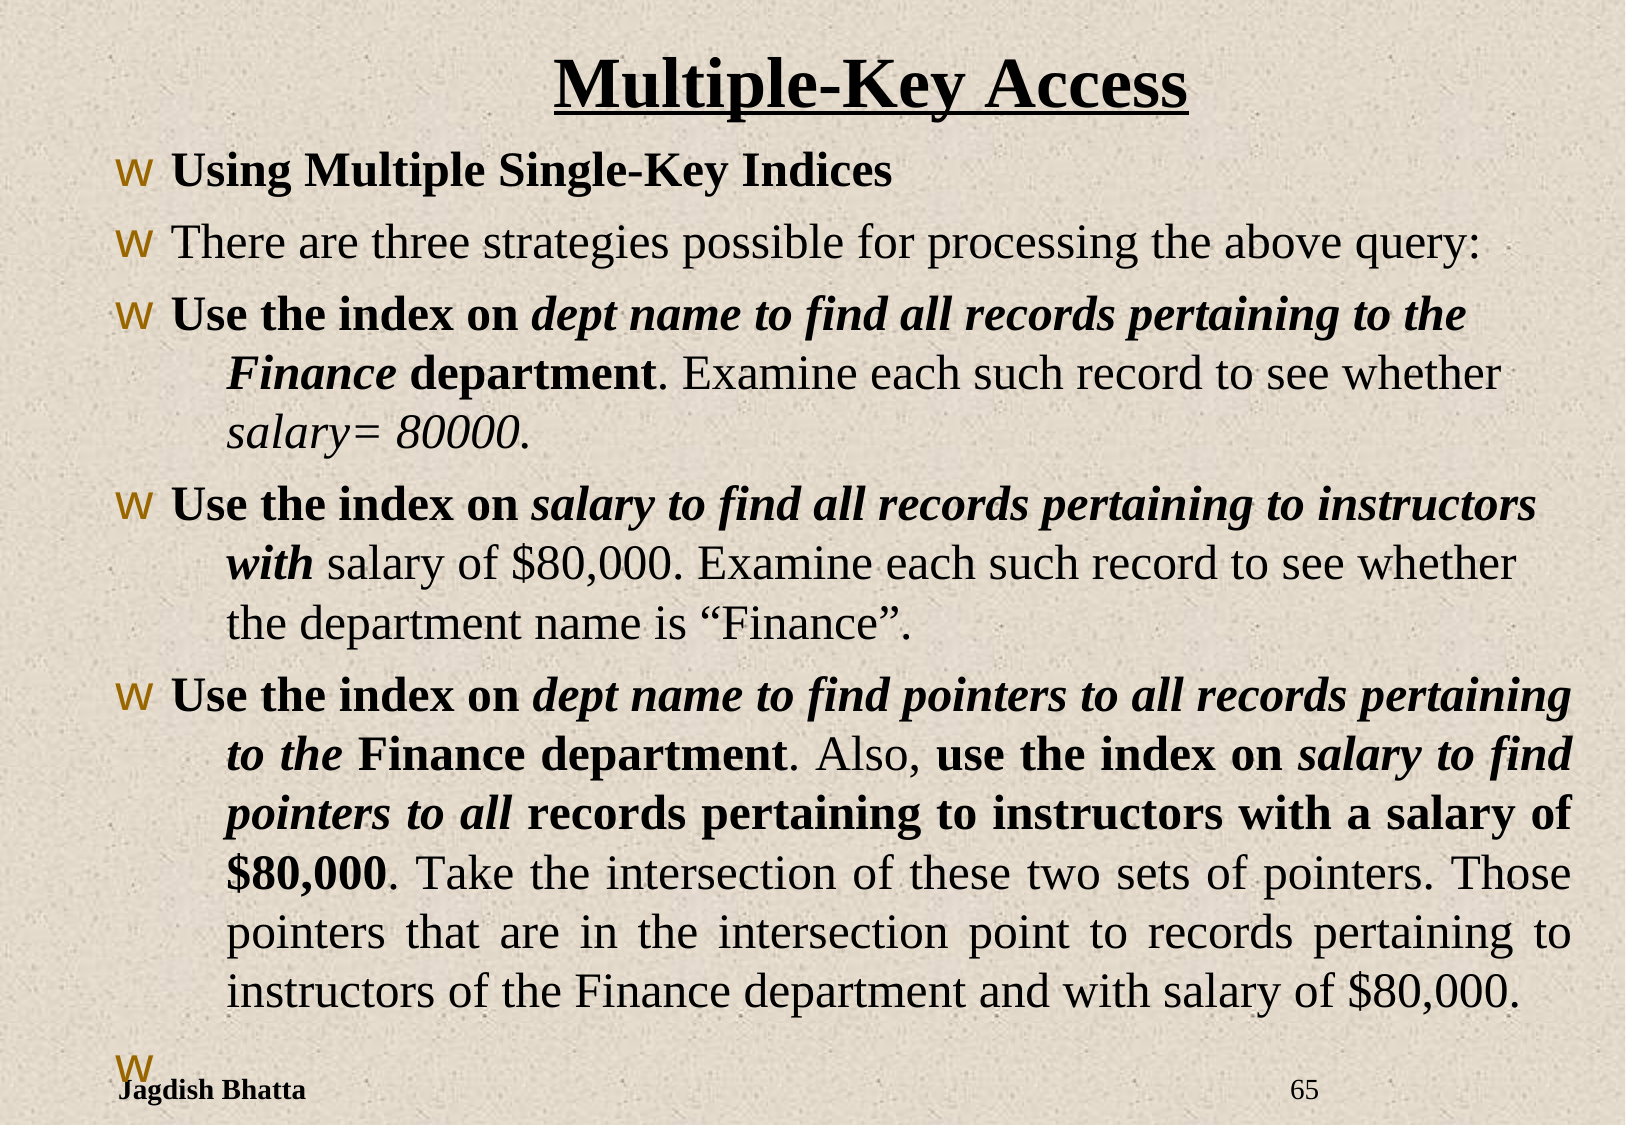

# Multiple-Key Access
Using Multiple Single-Key Indices
There are three strategies possible for processing the above query:
Use the index on dept name to find all records pertaining to the Finance department. Examine each such record to see whether salary= 80000.
Use the index on salary to find all records pertaining to instructors with salary of $80,000. Examine each such record to see whether the department name is “Finance”.
Use the index on dept name to find pointers to all records pertaining to the Finance department. Also, use the index on salary to find pointers to all records pertaining to instructors with a salary of $80,000. Take the intersection of these two sets of pointers. Those pointers that are in the intersection point to records pertaining to instructors of the Finance department and with salary of $80,000.
Jagdish Bhatta
64